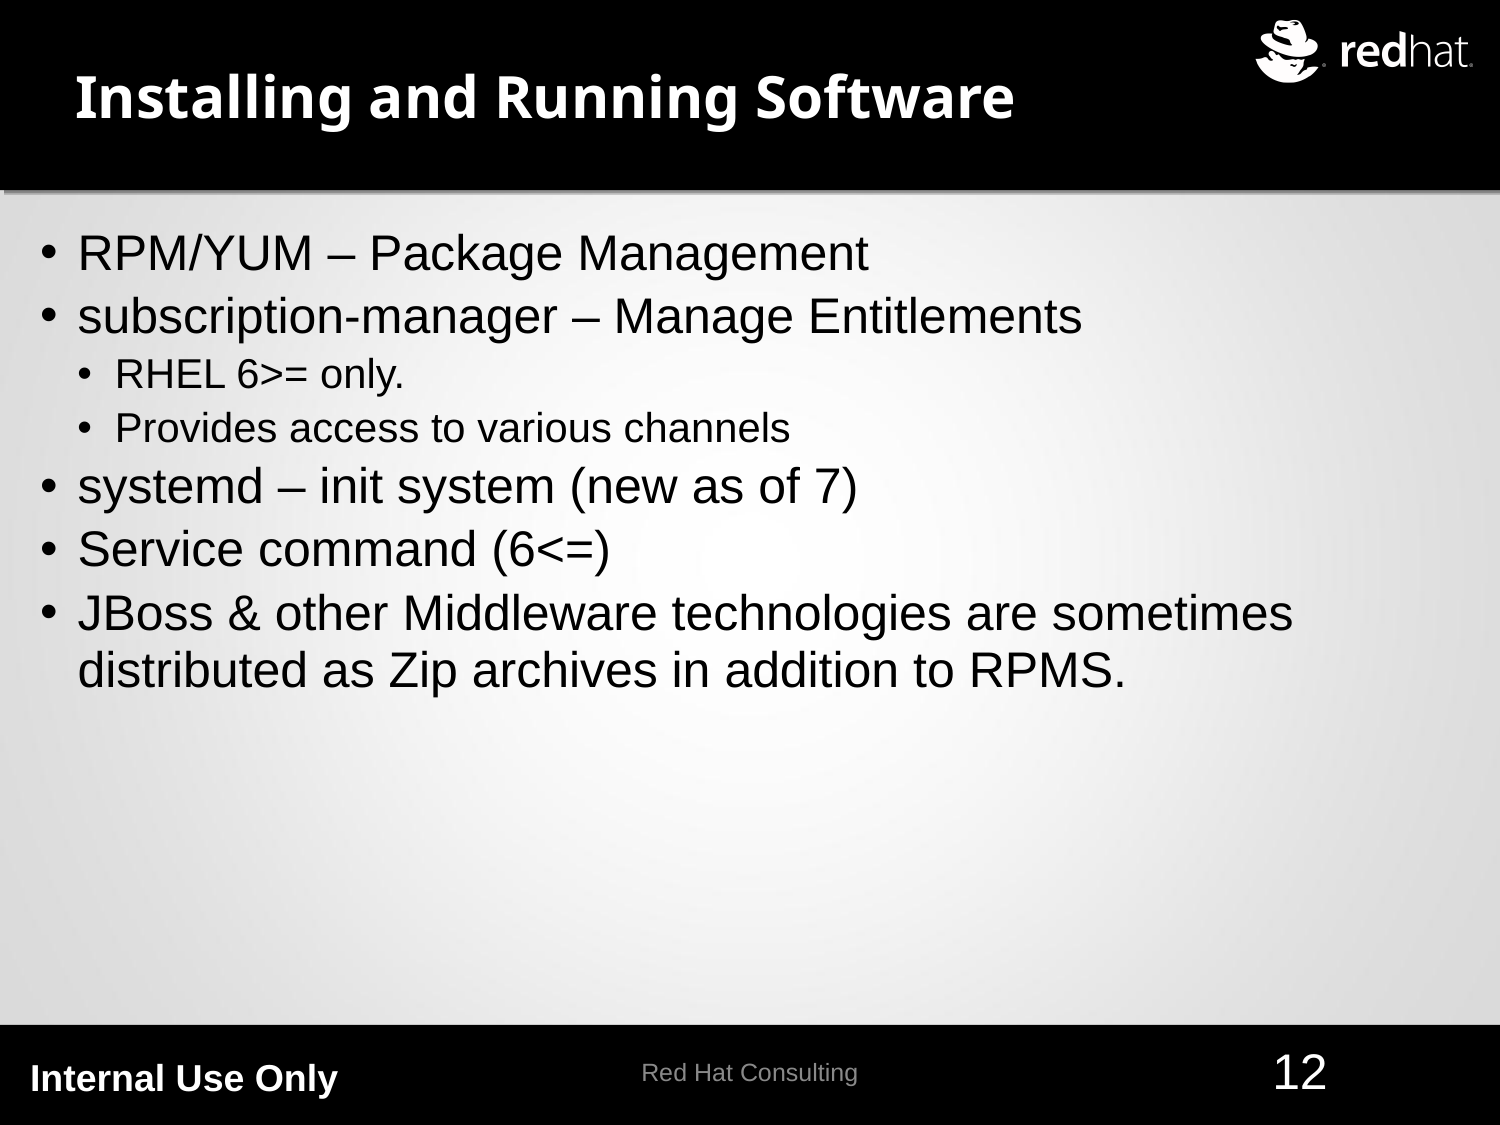

# Installing and Running Software
RPM/YUM – Package Management
subscription-manager – Manage Entitlements
RHEL 6>= only.
Provides access to various channels
systemd – init system (new as of 7)
Service command (6<=)
JBoss & other Middleware technologies are sometimes distributed as Zip archives in addition to RPMS.
Red Hat Consulting